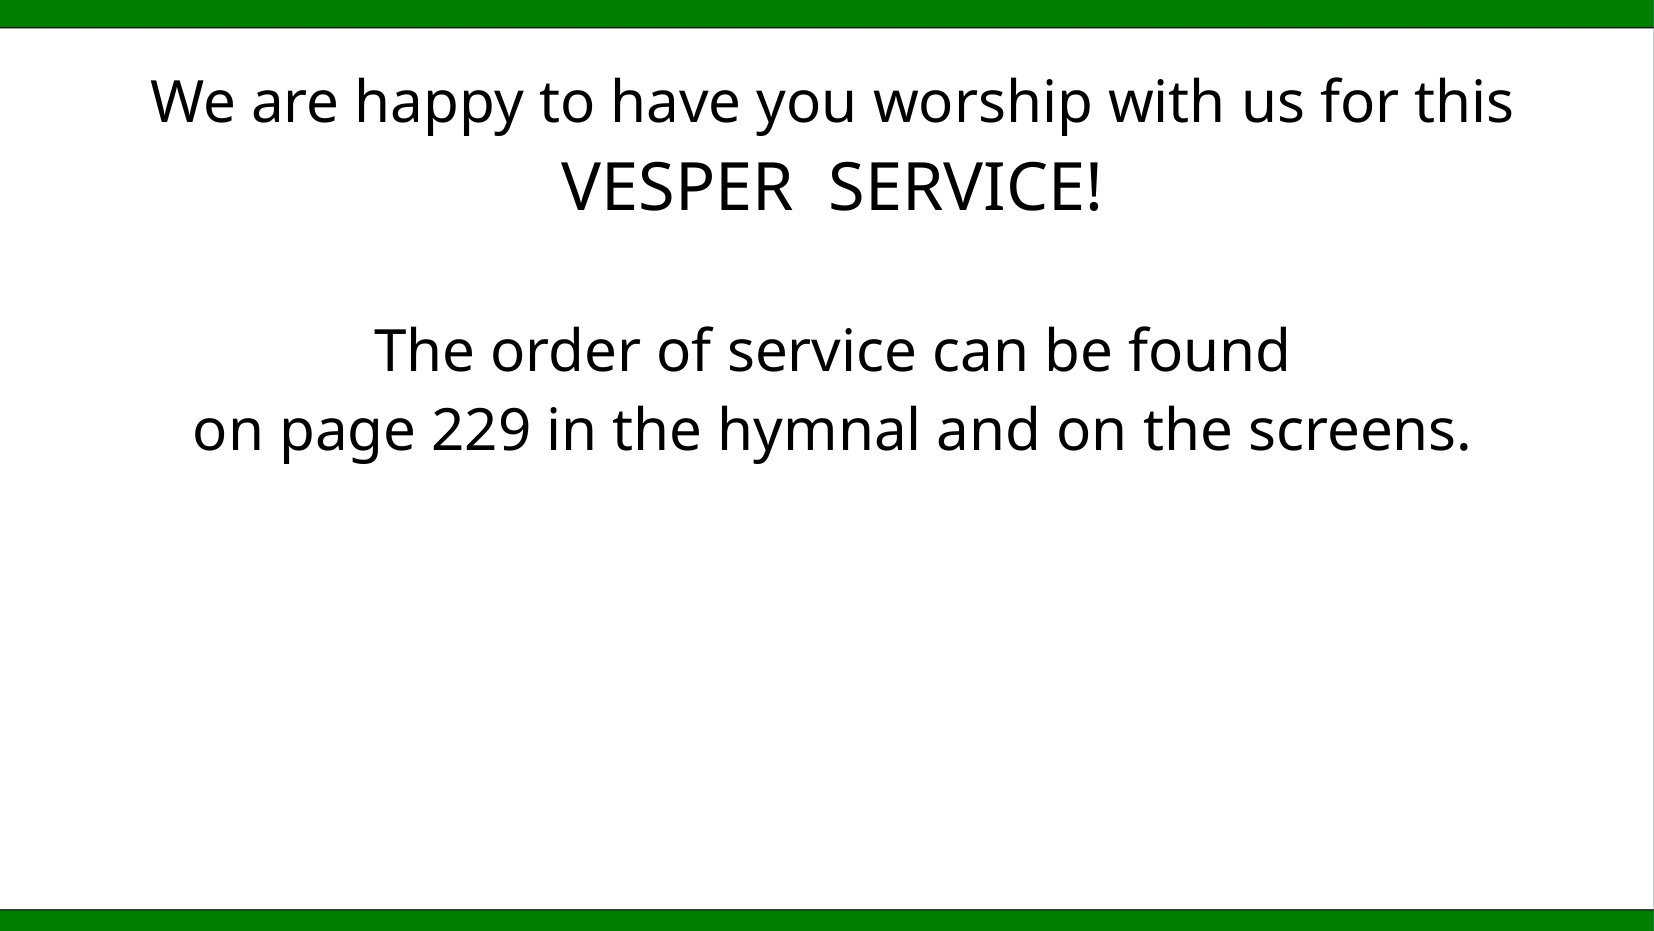

We are happy to have you worship with us for this VESPER SERVICE!
The order of service can be found
on page 229 in the hymnal and on the screens.